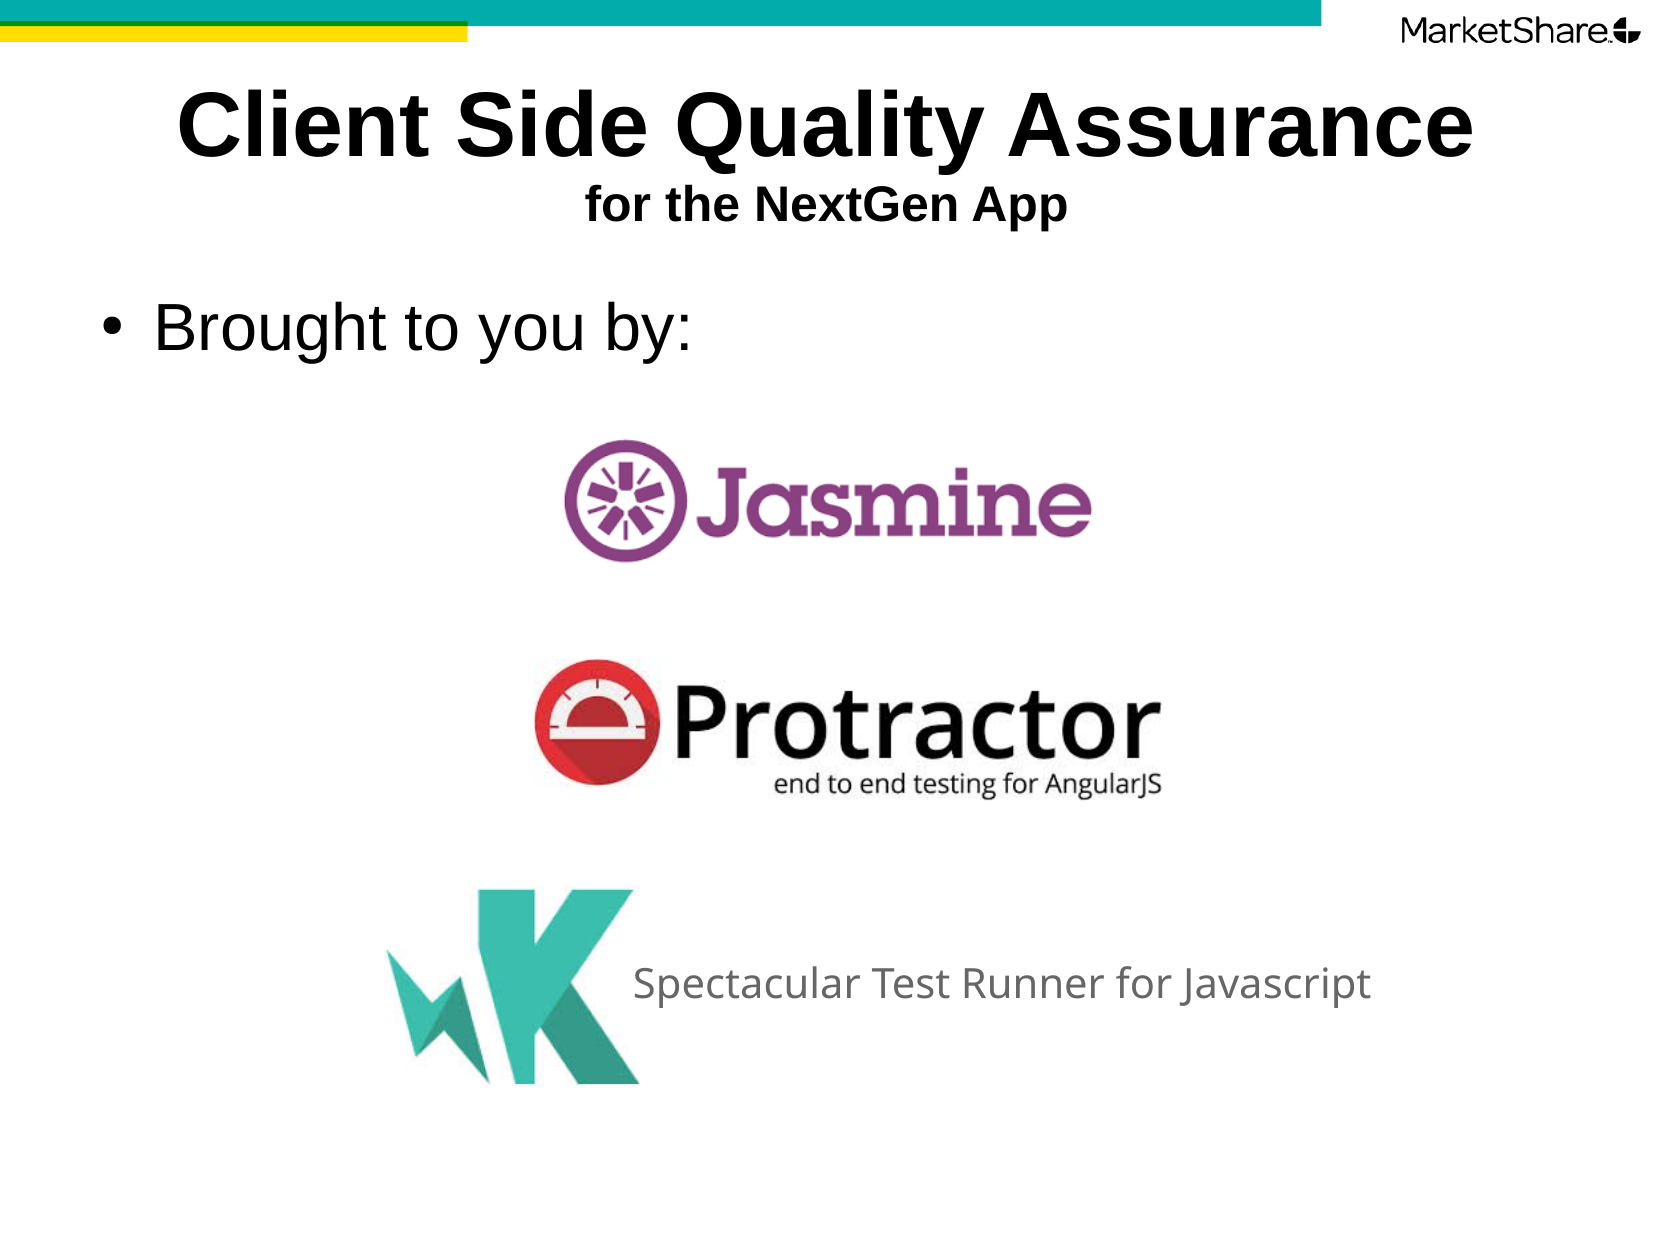

# Client Side Quality Assurance for the NextGen App
Brought to you by:
Spectacular Test Runner for Javascript